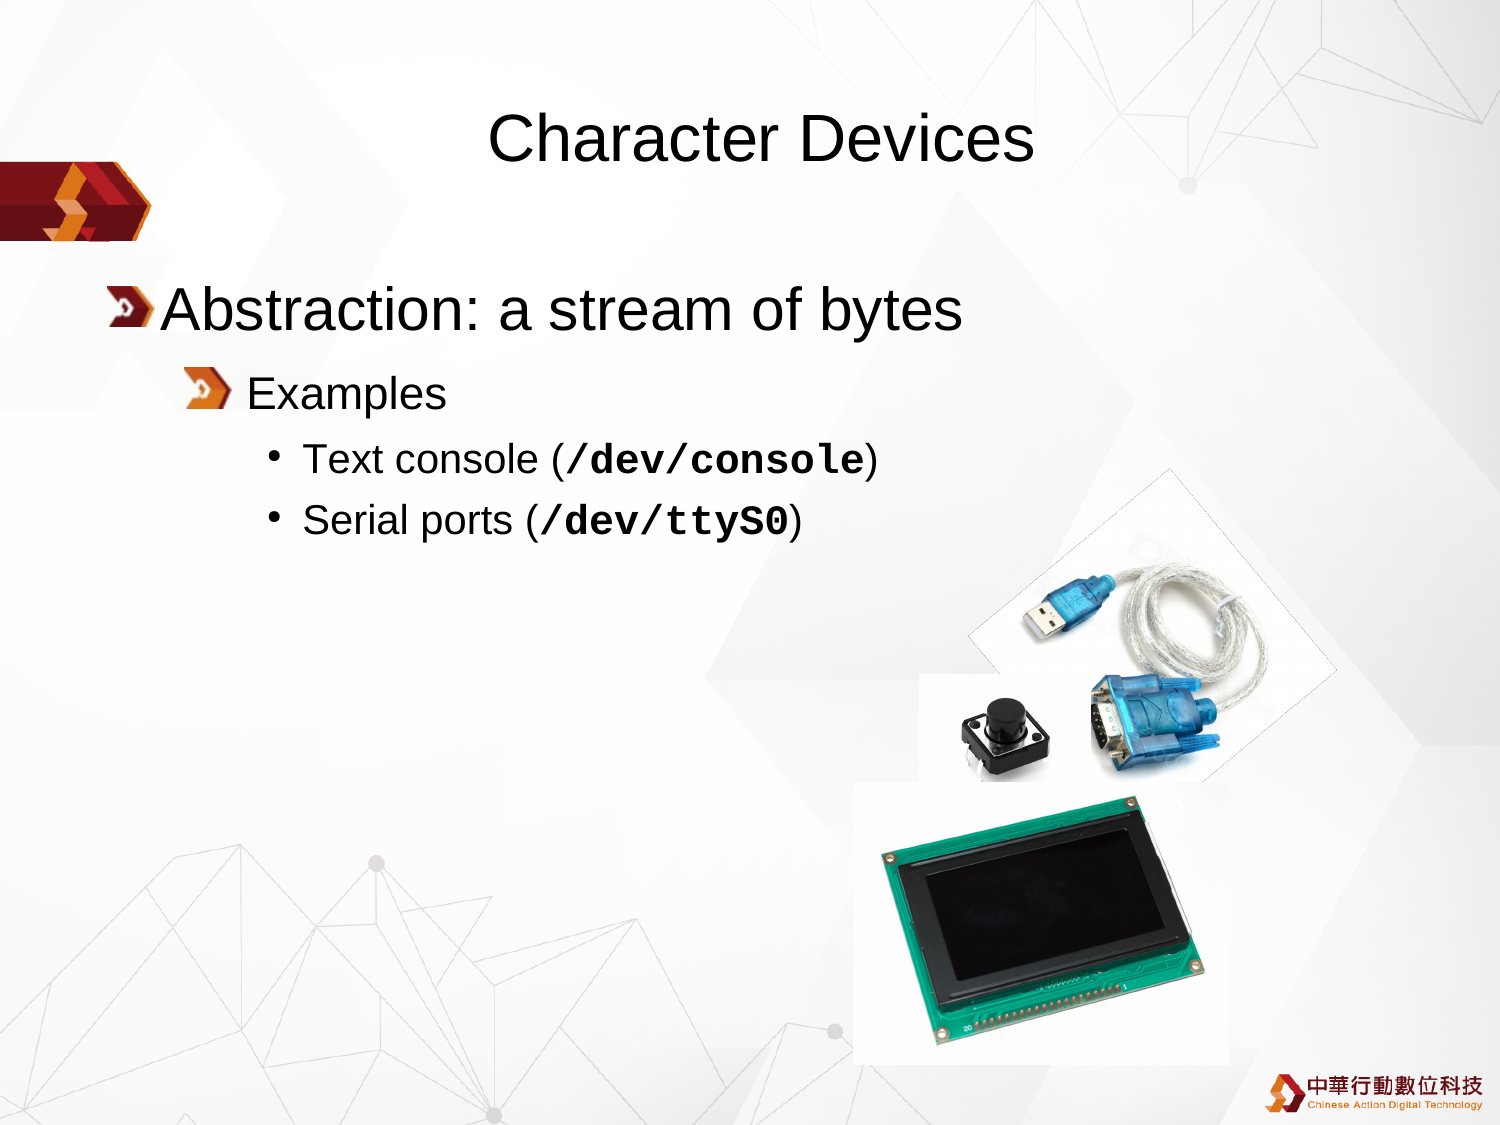

# Character Devices
Abstraction: a stream of bytes
 Examples
Text console (/dev/console)
Serial ports (/dev/ttyS0)